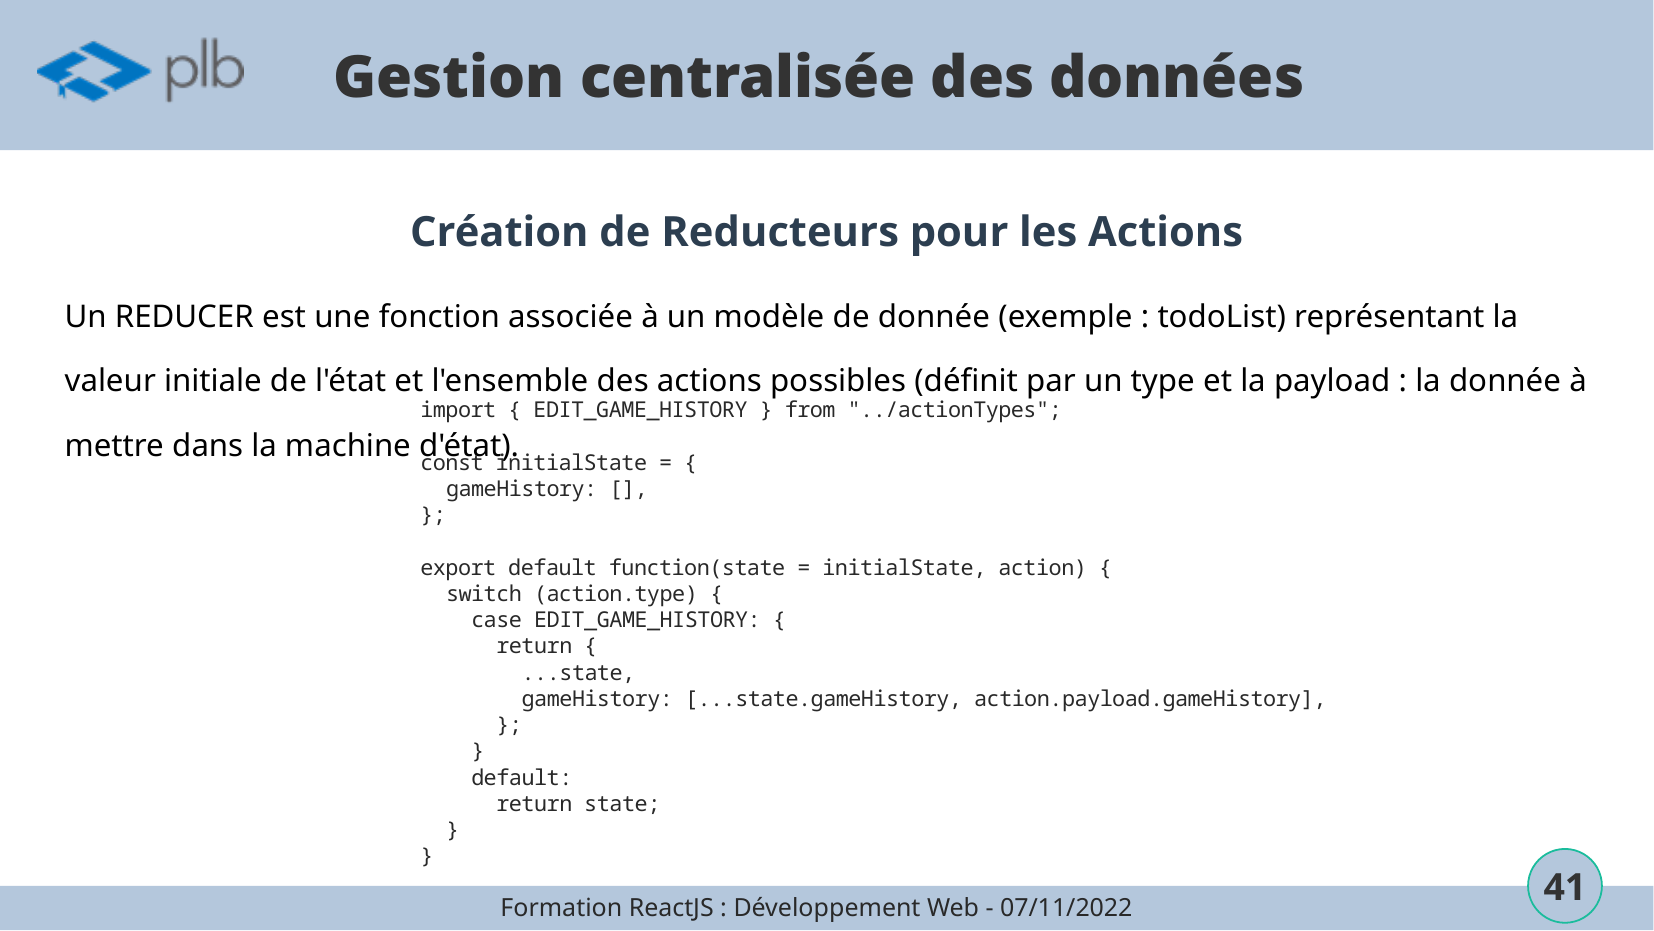

# Gestion centralisée des données
Création de Reducteurs pour les Actions
Un REDUCER est une fonction associée à un modèle de donnée (exemple : todoList) représentant la valeur initiale de l'état et l'ensemble des actions possibles (définit par un type et la payload : la donnée à mettre dans la machine d'état).
import { EDIT_GAME_HISTORY } from "../actionTypes";
const initialState = {
 gameHistory: [],
};
export default function(state = initialState, action) {
 switch (action.type) {
 case EDIT_GAME_HISTORY: {
 return {
 ...state,
 gameHistory: [...state.gameHistory, action.payload.gameHistory],
 };
 }
 default:
 return state;
 }
}
Formation ReactJS : Développement Web - 07/11/2022